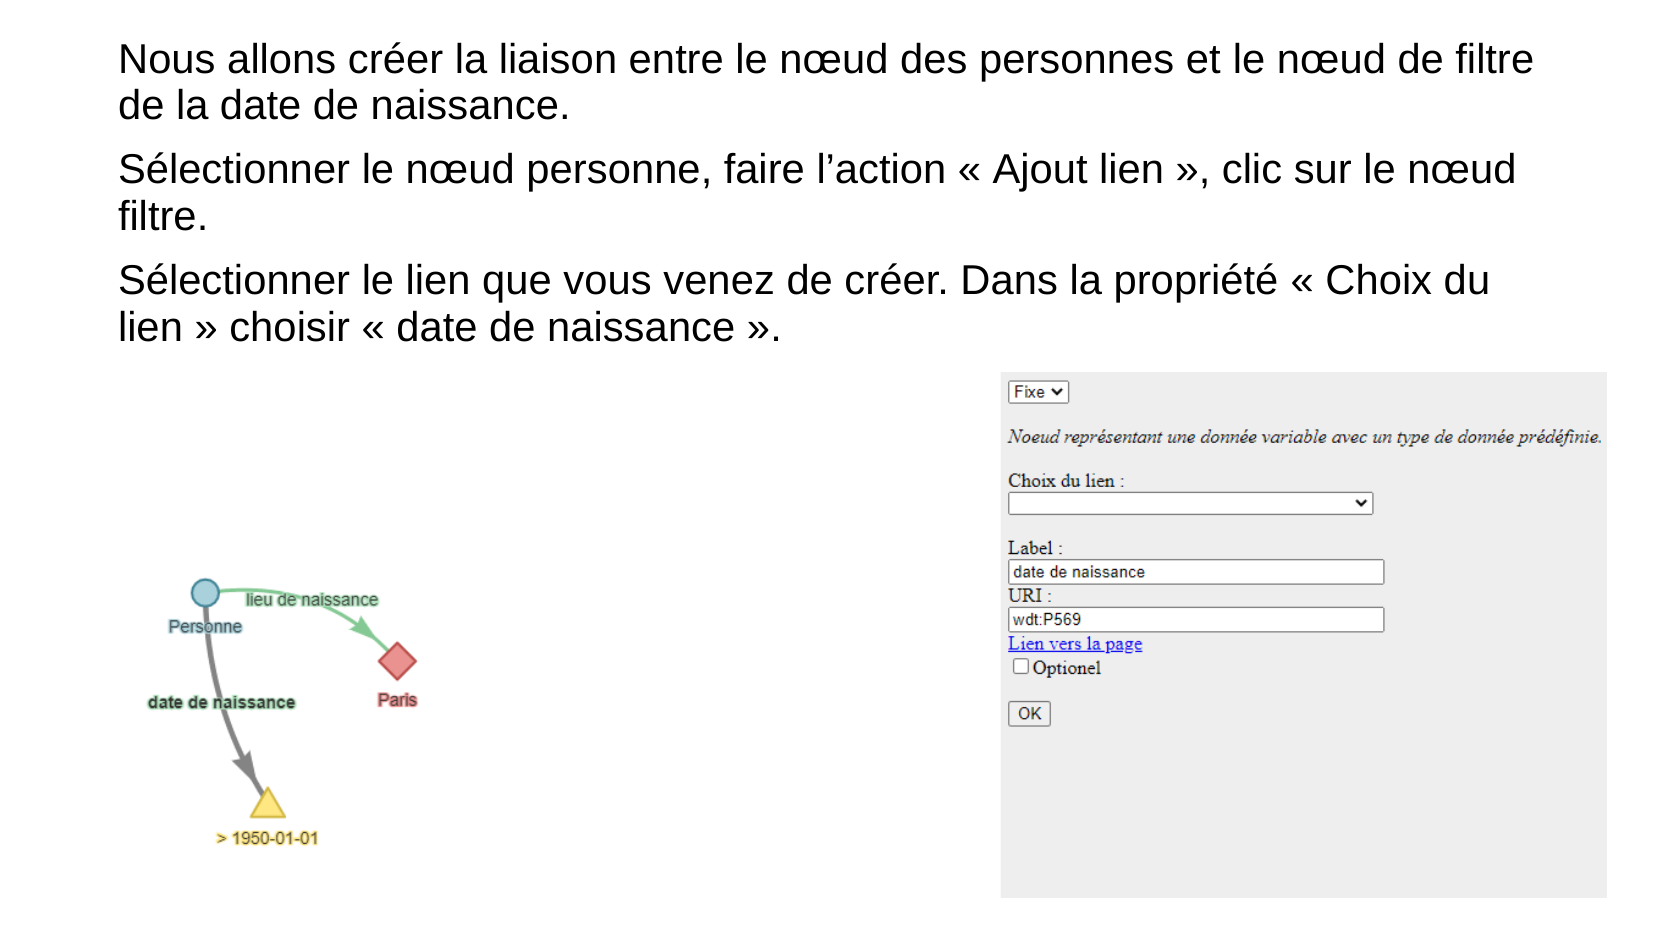

# Nous allons créer la liaison entre le nœud des personnes et le nœud de filtre de la date de naissance.
Sélectionner le nœud personne, faire l’action « Ajout lien », clic sur le nœud filtre.
Sélectionner le lien que vous venez de créer. Dans la propriété « Choix du lien » choisir « date de naissance ».